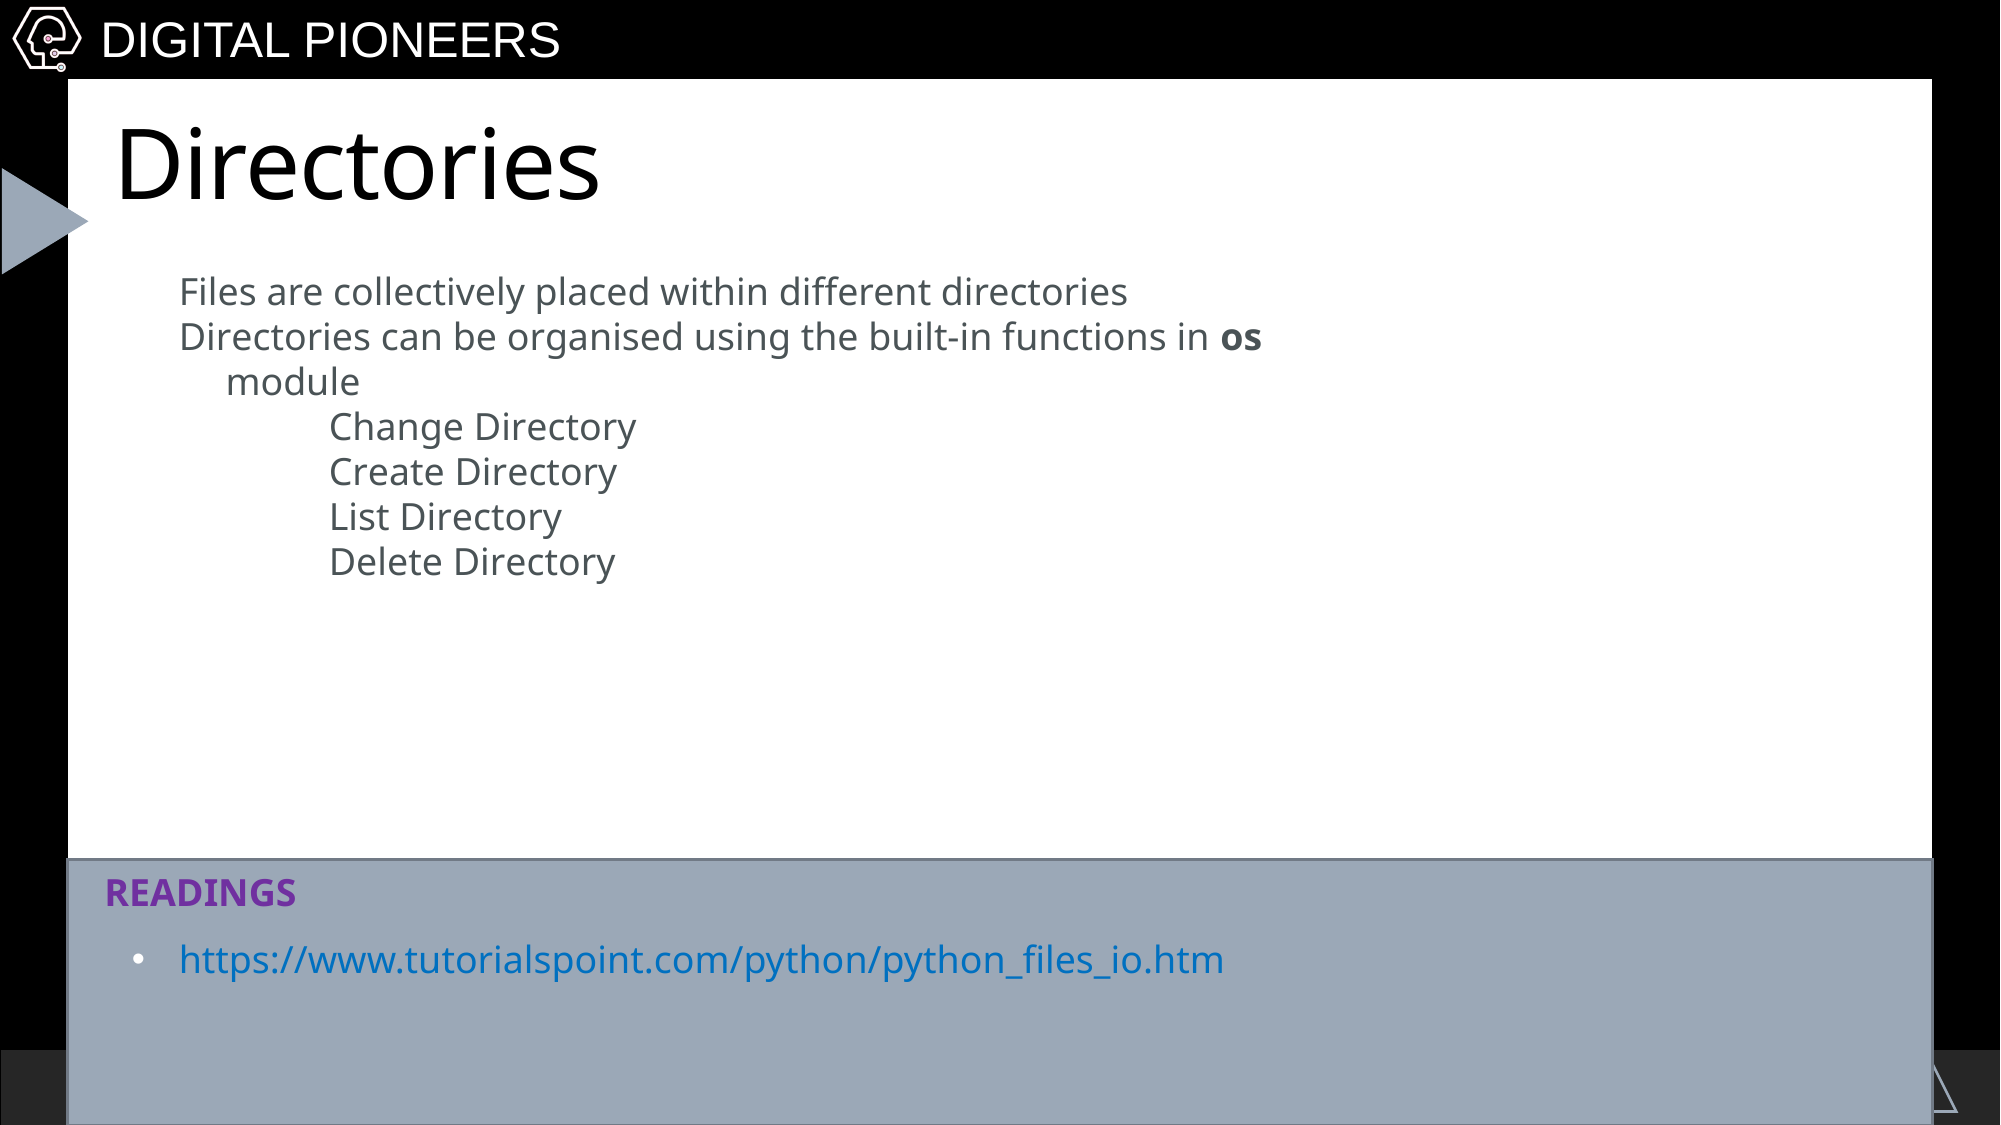

DIGITAL PIONEERS
# Directories
Files are collectively placed within different directories
Directories can be organised using the built-in functions in os module
Change Directory
Create Directory
List Directory
Delete Directory
READINGS
https://www.tutorialspoint.com/python/python_files_io.htm